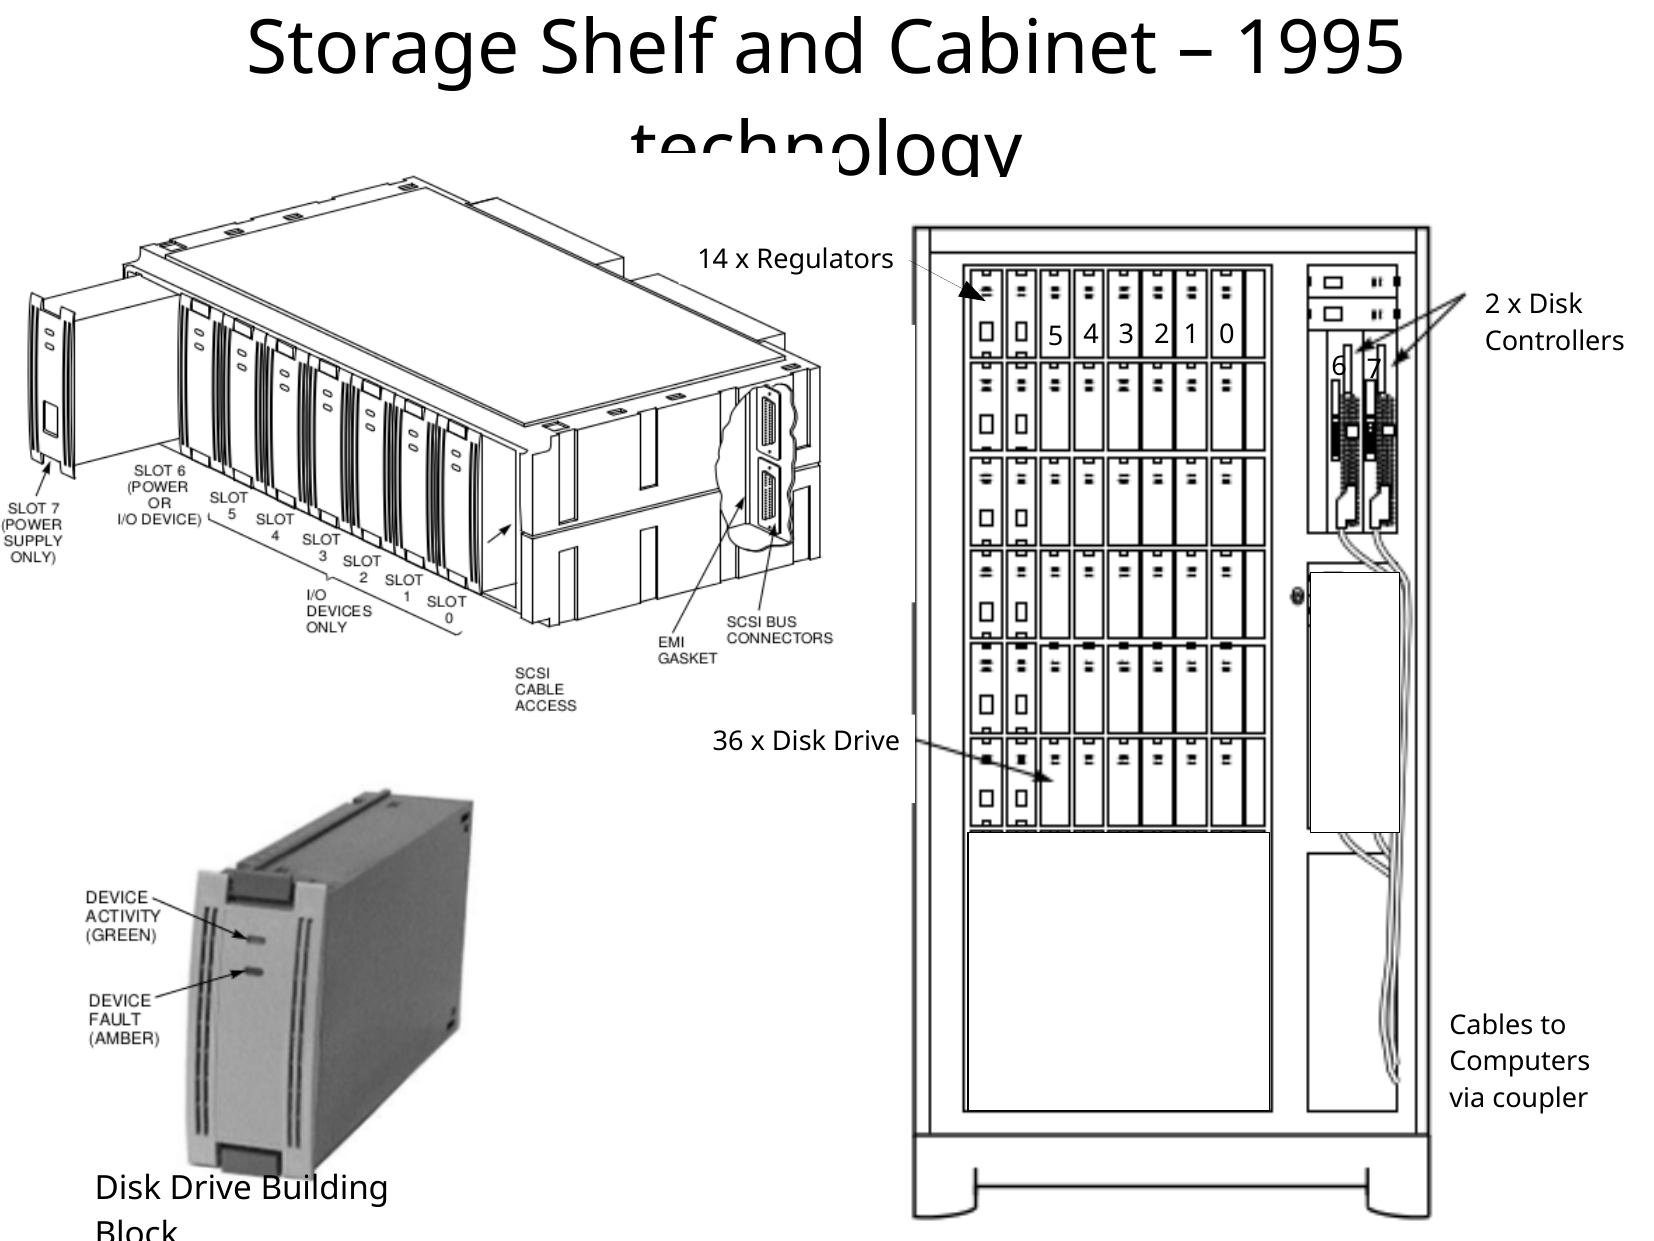

# Storage Shelf and Cabinet – 1995 technology
14 x Regulators
2 x Disk Controllers
4
3
2
1
0
5
6
7
36 x Disk Drive
Cables to Computers via coupler
Disk Drive Building Block